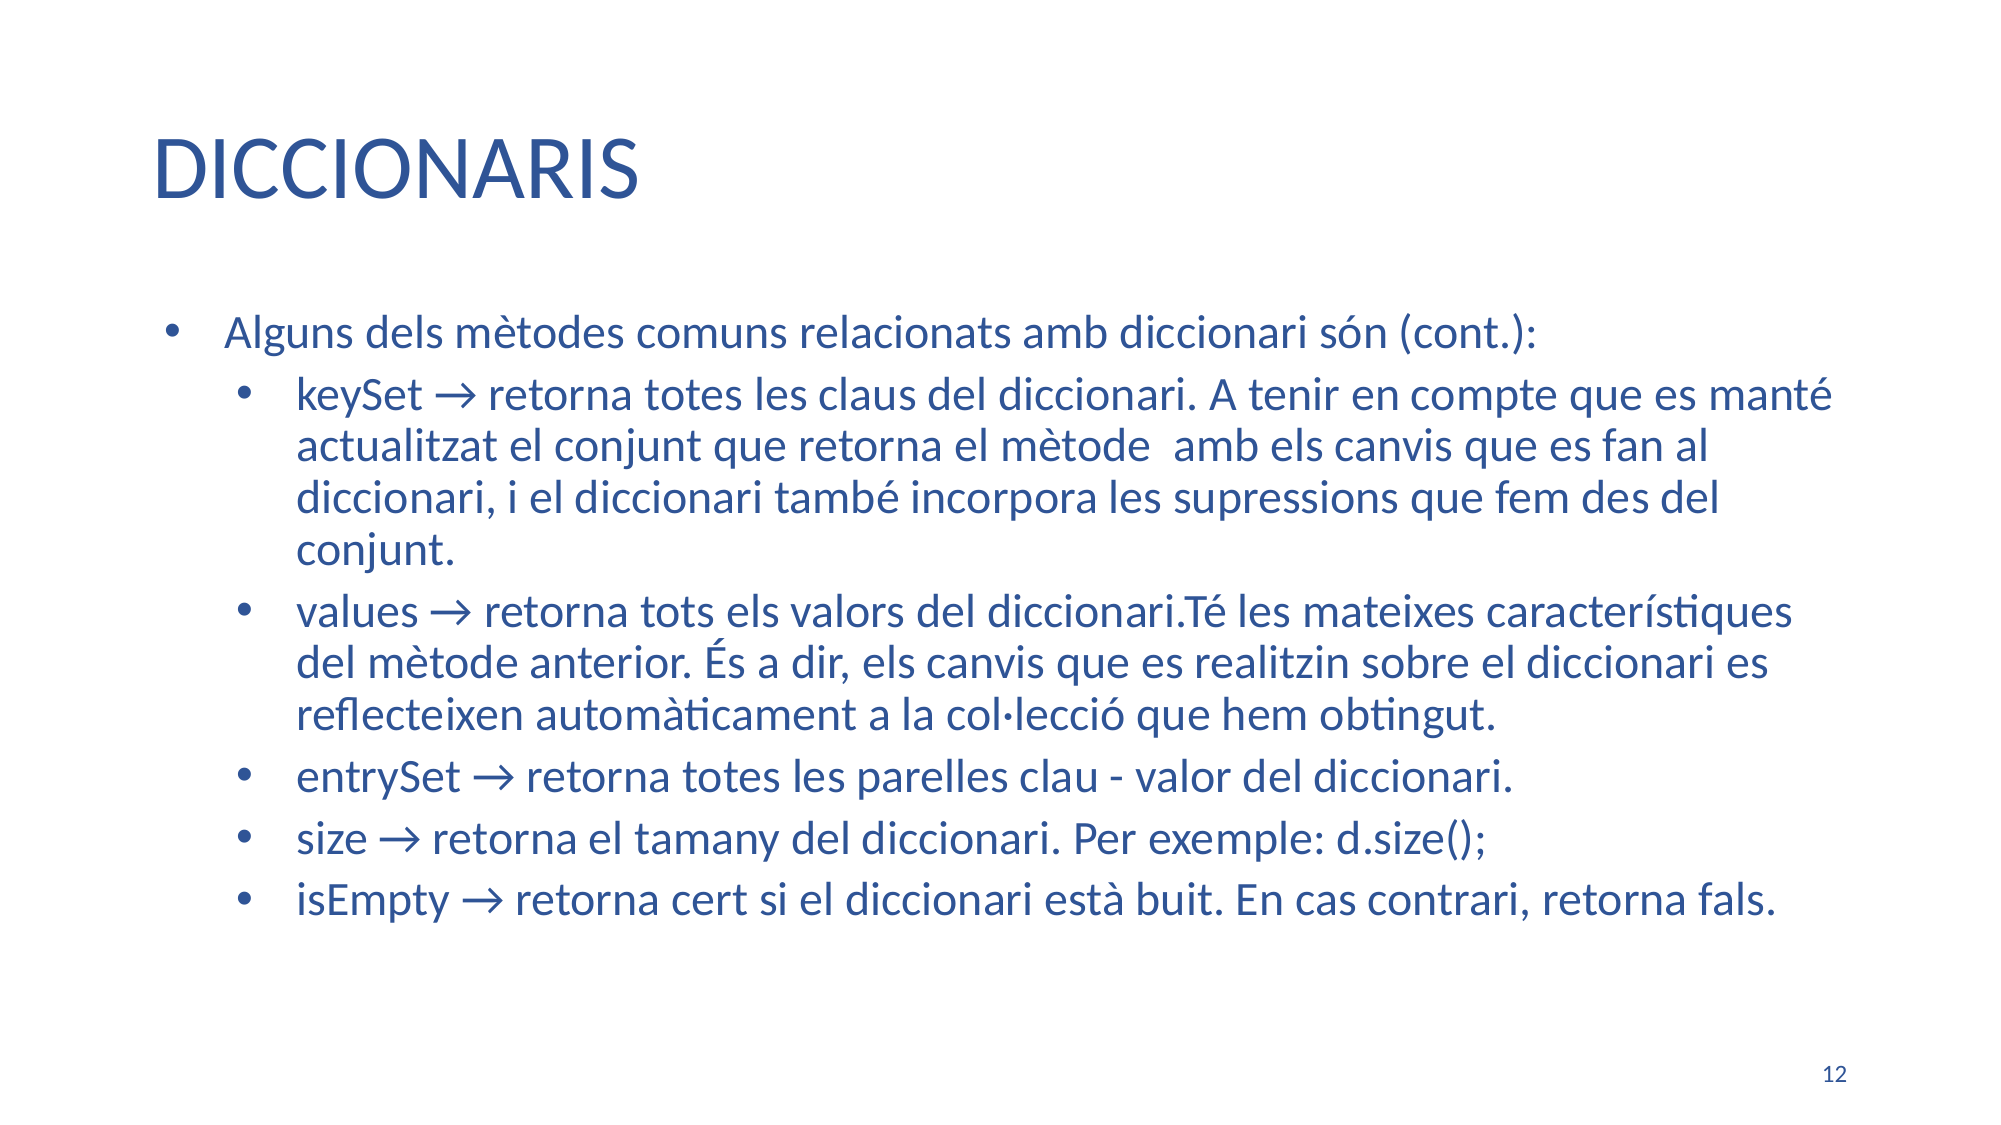

# DICCIONARIS
Alguns dels mètodes comuns relacionats amb diccionari són (cont.):
keySet → retorna totes les claus del diccionari. A tenir en compte que es manté actualitzat el conjunt que retorna el mètode amb els canvis que es fan al diccionari, i el diccionari també incorpora les supressions que fem des del conjunt.
values → retorna tots els valors del diccionari.Té les mateixes característiques del mètode anterior. És a dir, els canvis que es realitzin sobre el diccionari es reflecteixen automàticament a la col·lecció que hem obtingut.
entrySet → retorna totes les parelles clau - valor del diccionari.
size → retorna el tamany del diccionari. Per exemple: d.size();
isEmpty → retorna cert si el diccionari està buit. En cas contrari, retorna fals.